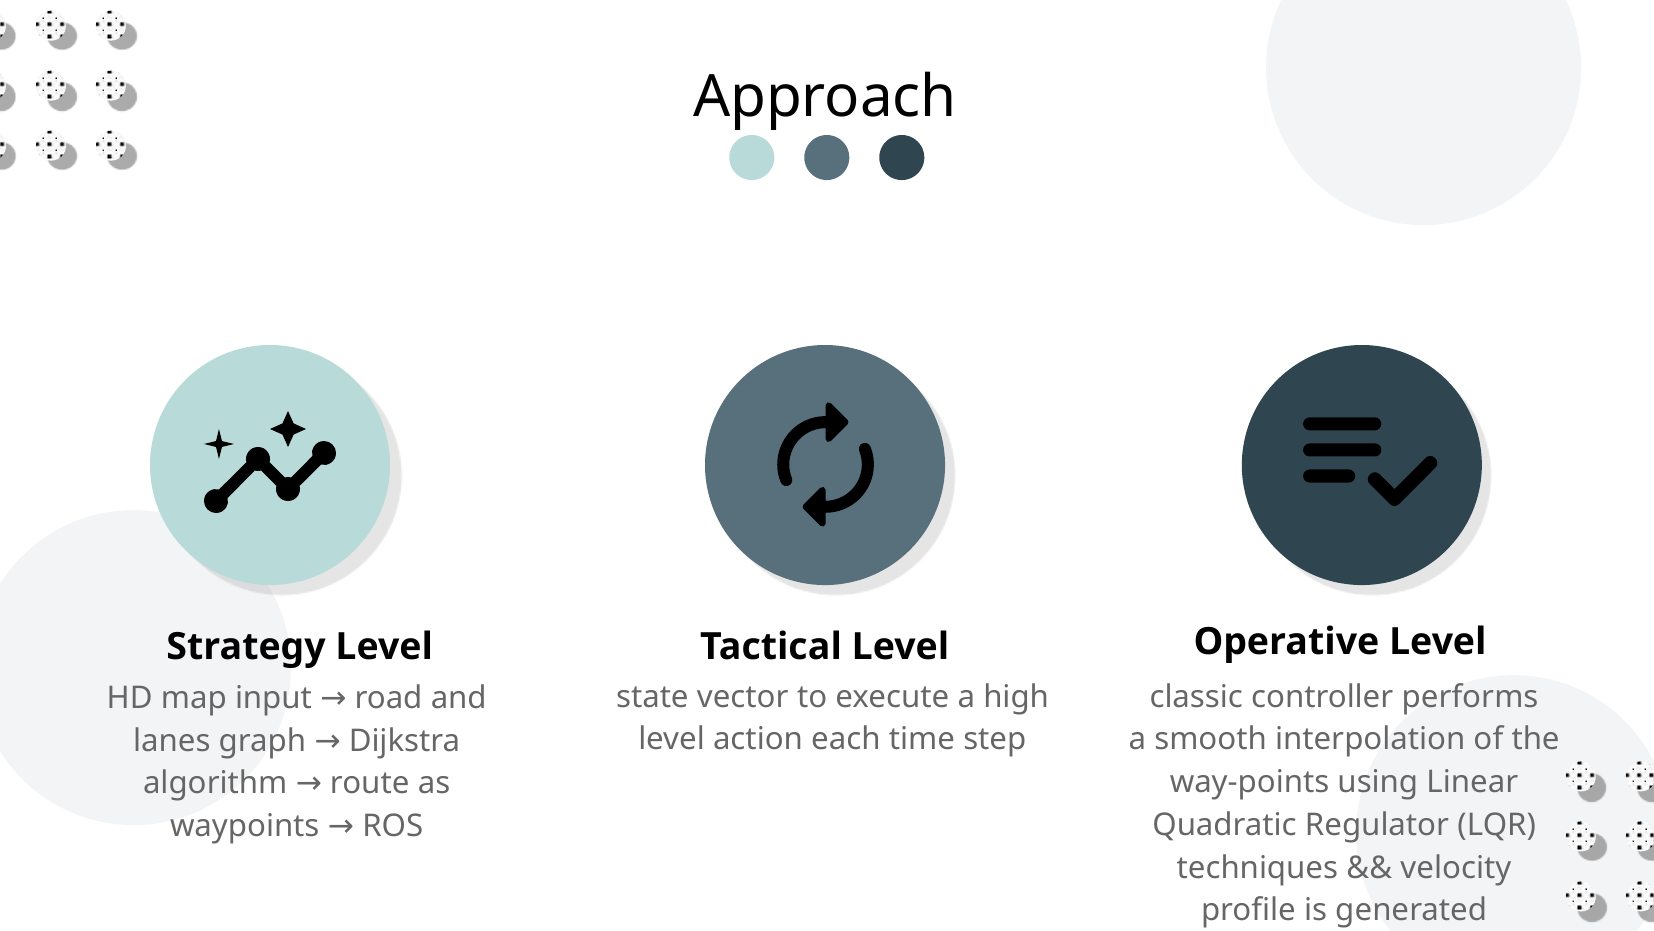

Approach
Strategy Level
Tactical Level
Operative Level
state vector to execute a high level action each time step
classic controller performs
a smooth interpolation of the way-points using Linear
Quadratic Regulator (LQR) techniques && velocity profile is generated
HD map input → road and lanes graph → Dijkstra algorithm → route as waypoints → ROS